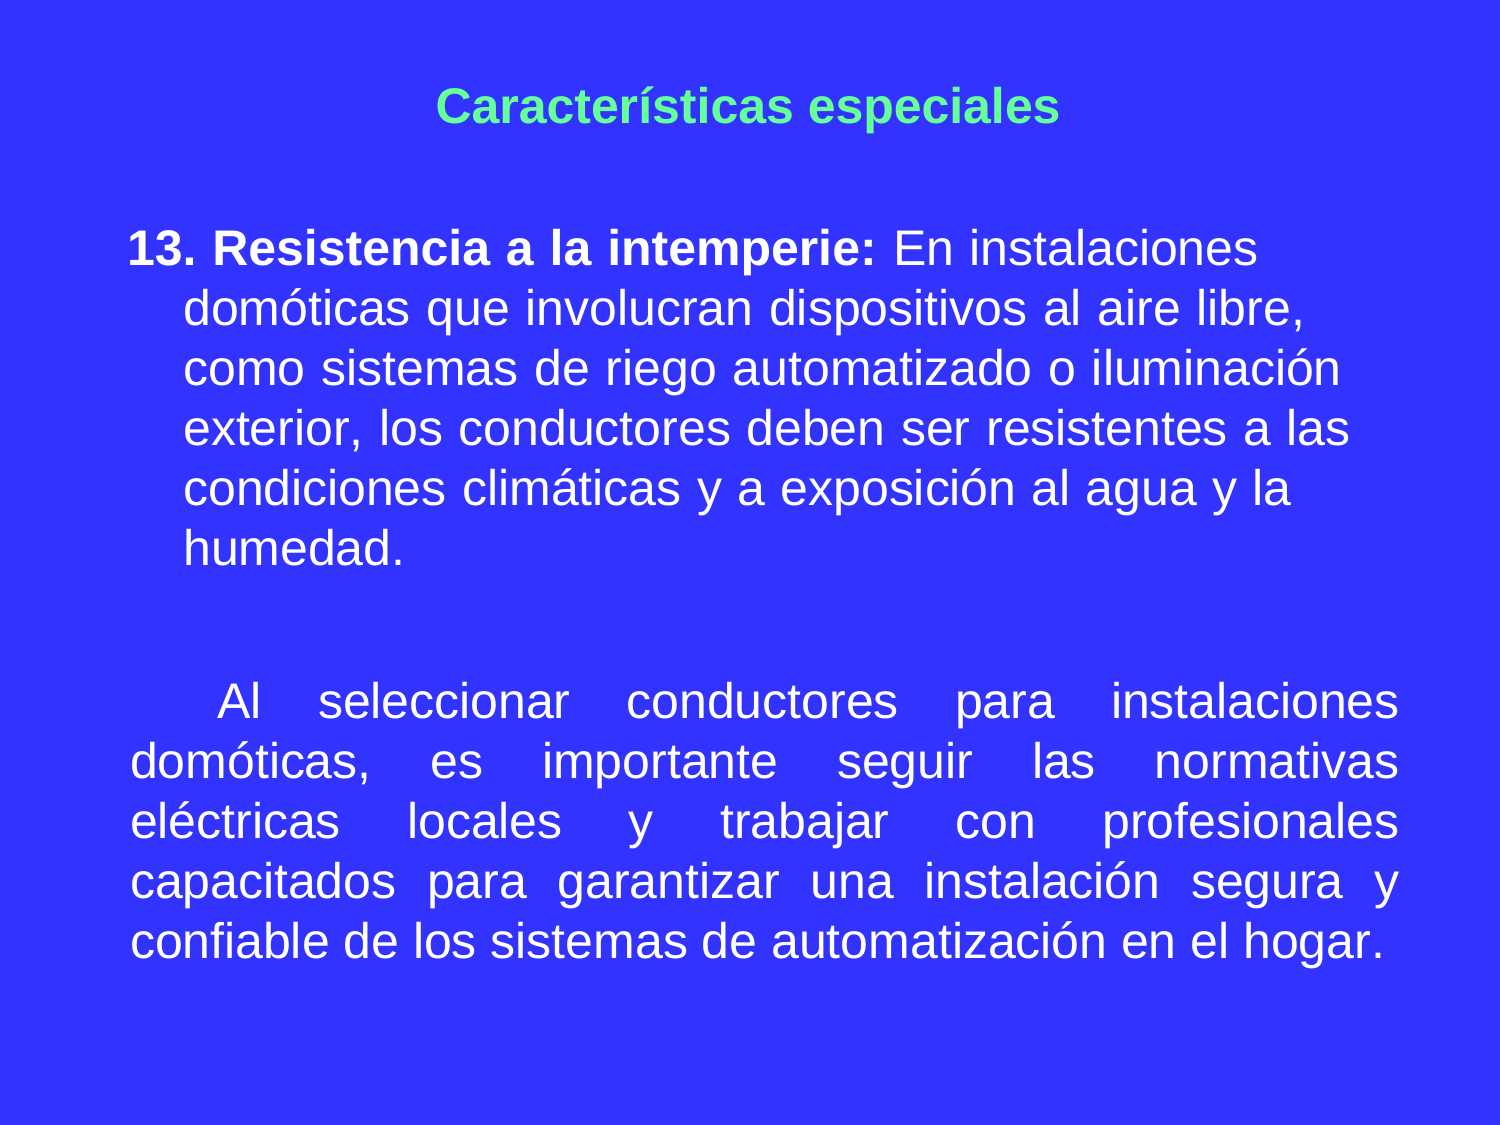

Características especiales
13. Resistencia a la intemperie: En instalaciones 	domóticas que involucran dispositivos al aire libre, 	como sistemas de riego automatizado o iluminación 	exterior, los conductores deben ser resistentes a las 	condiciones climáticas y a exposición al agua y la 	humedad.
	Al seleccionar conductores para instalaciones domóticas, es importante seguir las normativas eléctricas locales y trabajar con profesionales capacitados para garantizar una instalación segura y confiable de los sistemas de automatización en el hogar.